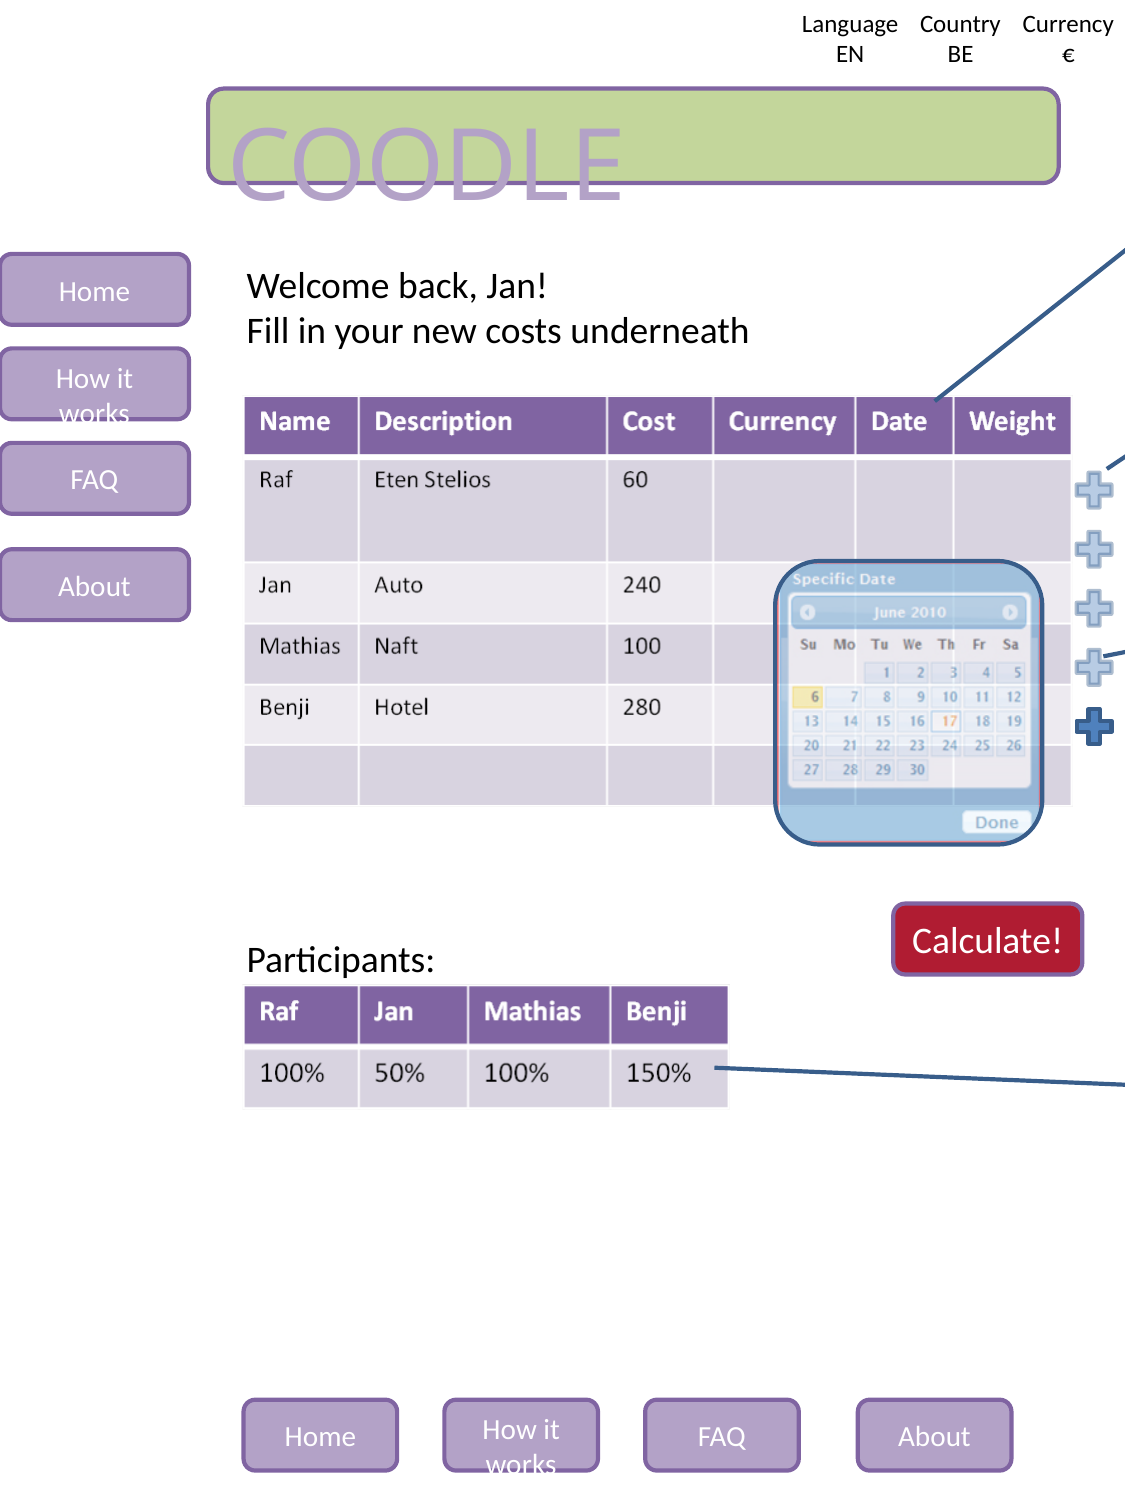

Language
EN
Country
BE
Currency
€
COODLE
Currency, Date en Weight slechts na aanvinken checkbox
Home
How it works
FAQ
About
Welcome back, Jan!
Fill in your new costs underneath
Schuift telkens naar beneden (dus op elk moment slechts
1 +teken zichtbaar)
Ook als lijn gevuld is (3 basis velden), wordt een nieuwe regel getoond
?? Telkens alle reeds ingevulde regels tonen, of aparte grid onderaan page ??
Telkens bij toevoeging nieuwe regel, wordt de data opgeslagen in MySQL
Calculate!
Participants:
Gewichten slechts na aanvinken checkbox
Home
How it works
FAQ
About